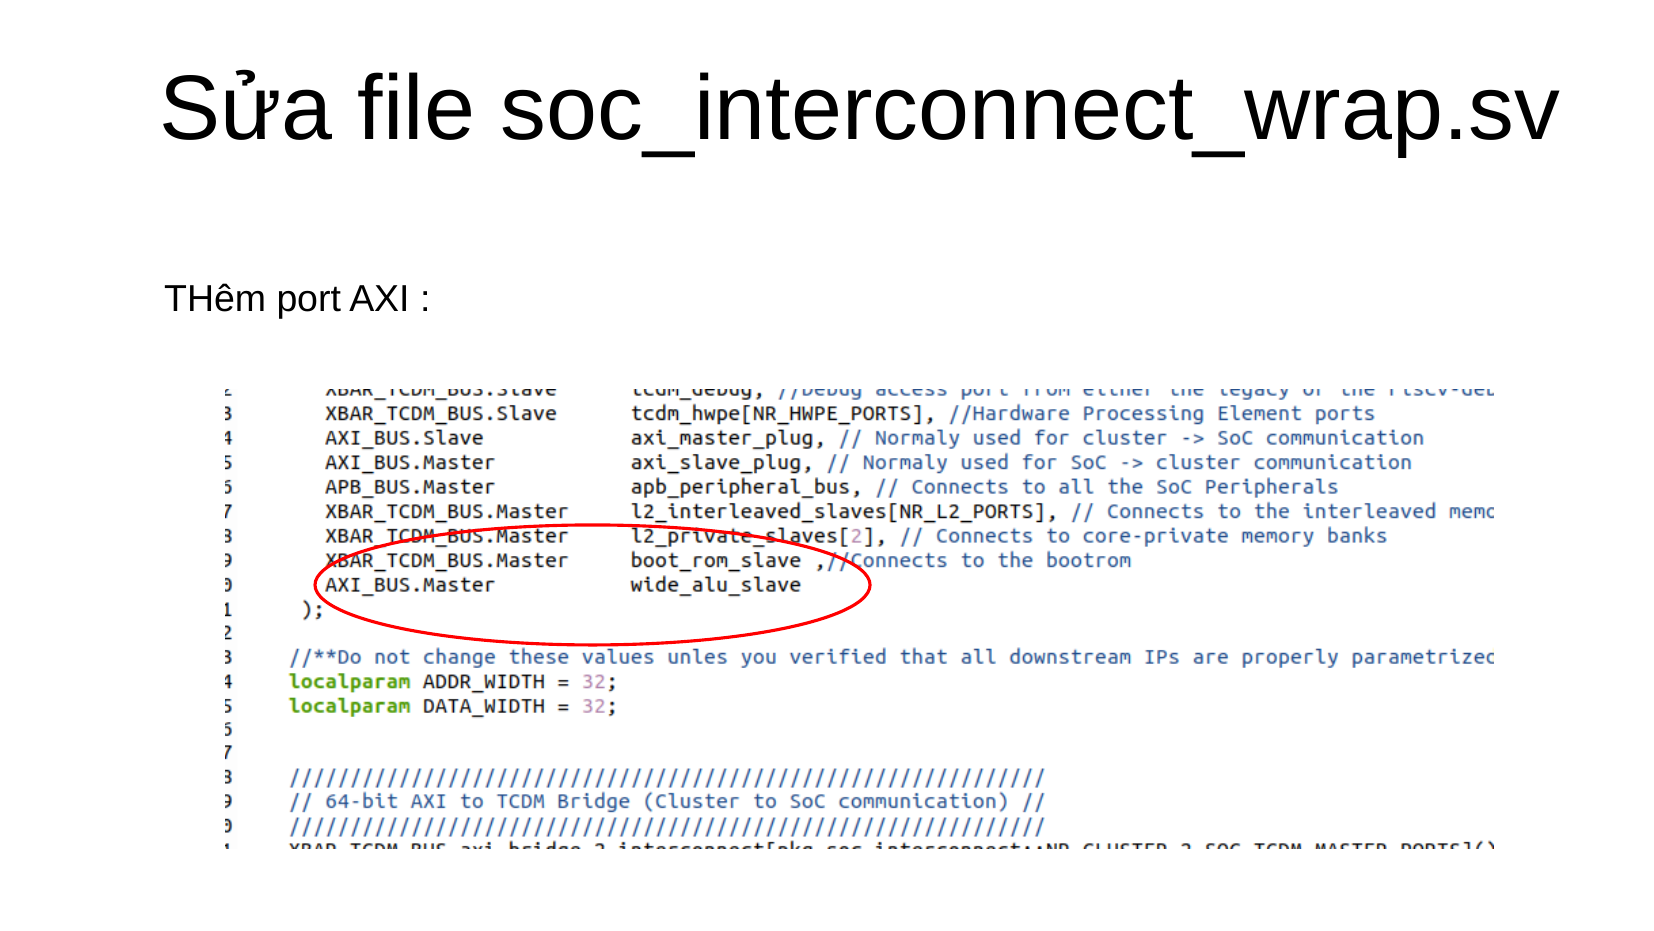

# Sửa file soc_interconnect_wrap.sv
THêm port AXI :